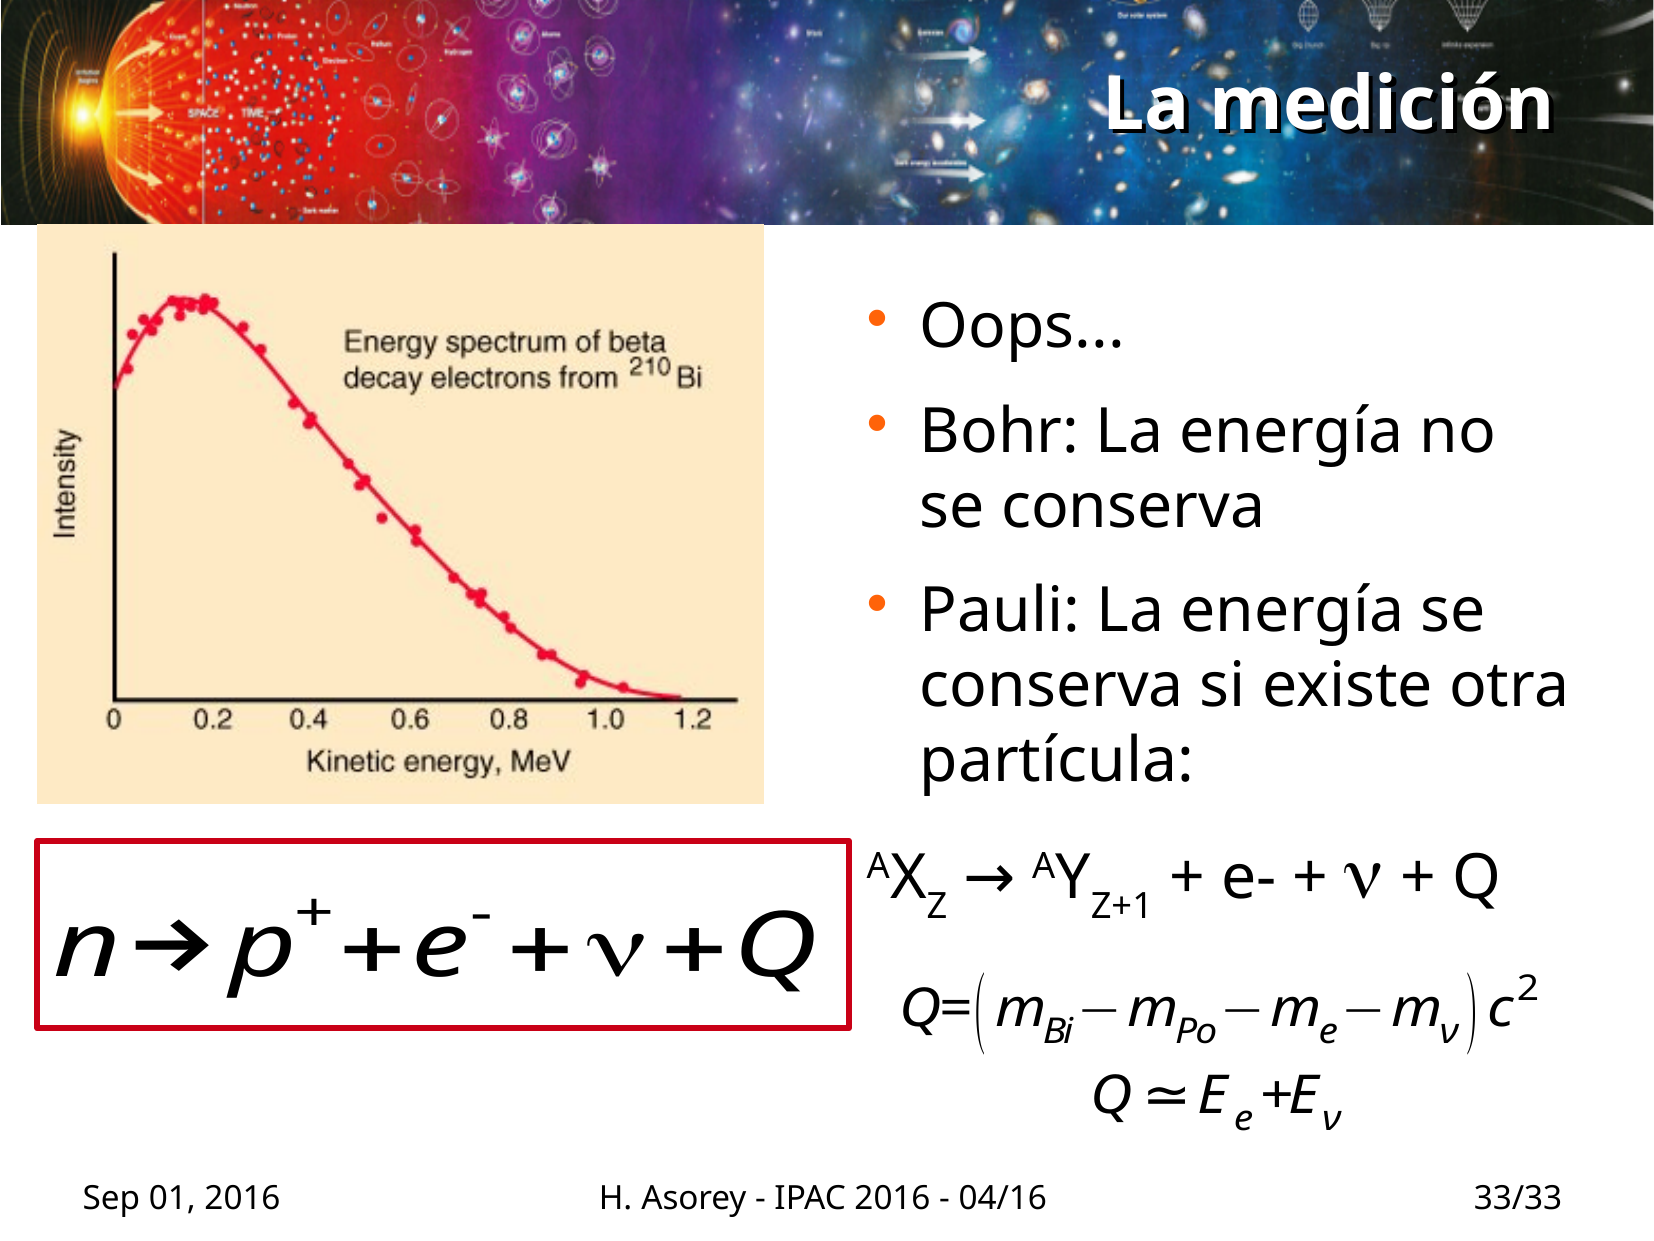

# La medición
Oops...
Bohr: La energía no se conserva
Pauli: La energía se conserva si existe otra partícula:
AXZ → AYZ+1 + e- +  + Q
Sep 01, 2016
H. Asorey - IPAC 2016 - 04/16
33